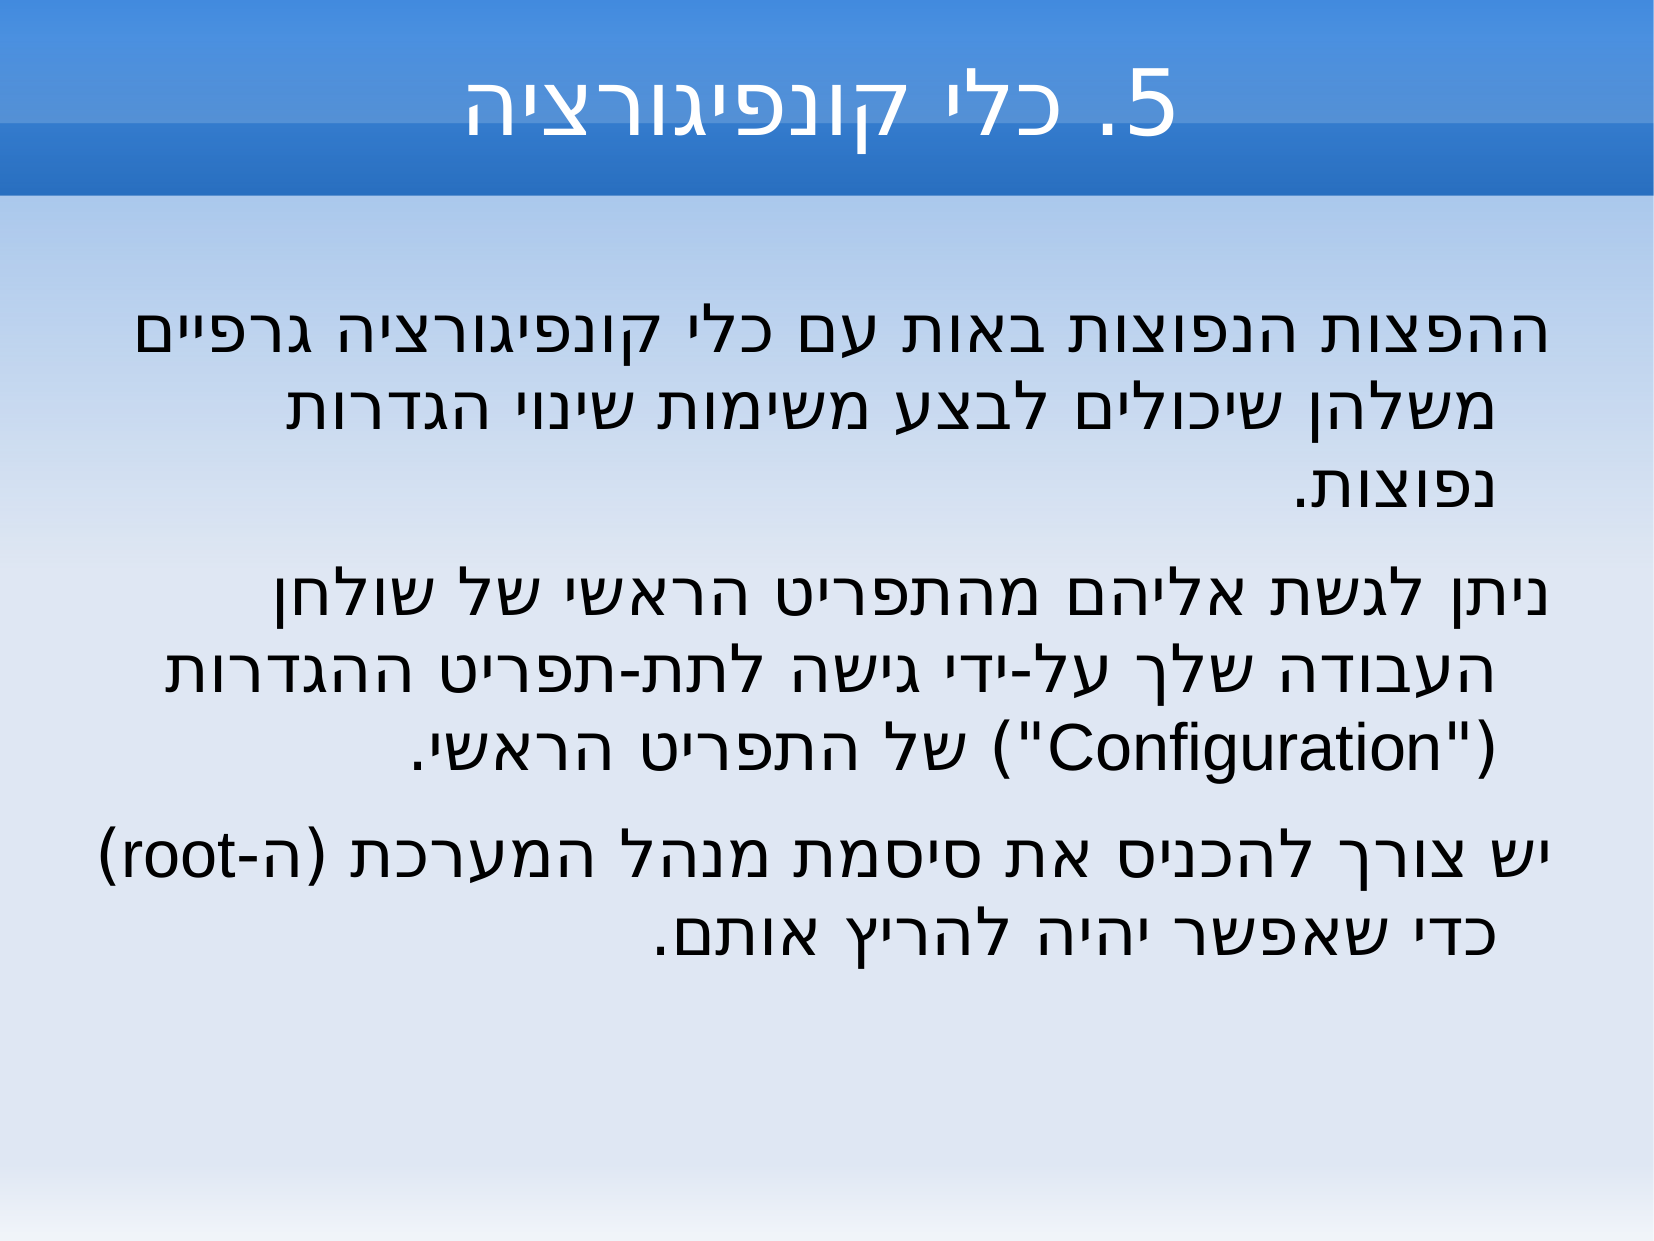

# 5. כלי קונפיגורציה
ההפצות הנפוצות באות עם כלי קונפיגורציה גרפיים משלהן שיכולים לבצע משימות שינוי הגדרות נפוצות.
ניתן לגשת אליהם מהתפריט הראשי של שולחן העבודה שלך על-ידי גישה לתת-תפריט ההגדרות ("Configuration") של התפריט הראשי.
יש צורך להכניס את סיסמת מנהל המערכת (ה-root) כדי שאפשר יהיה להריץ אותם.